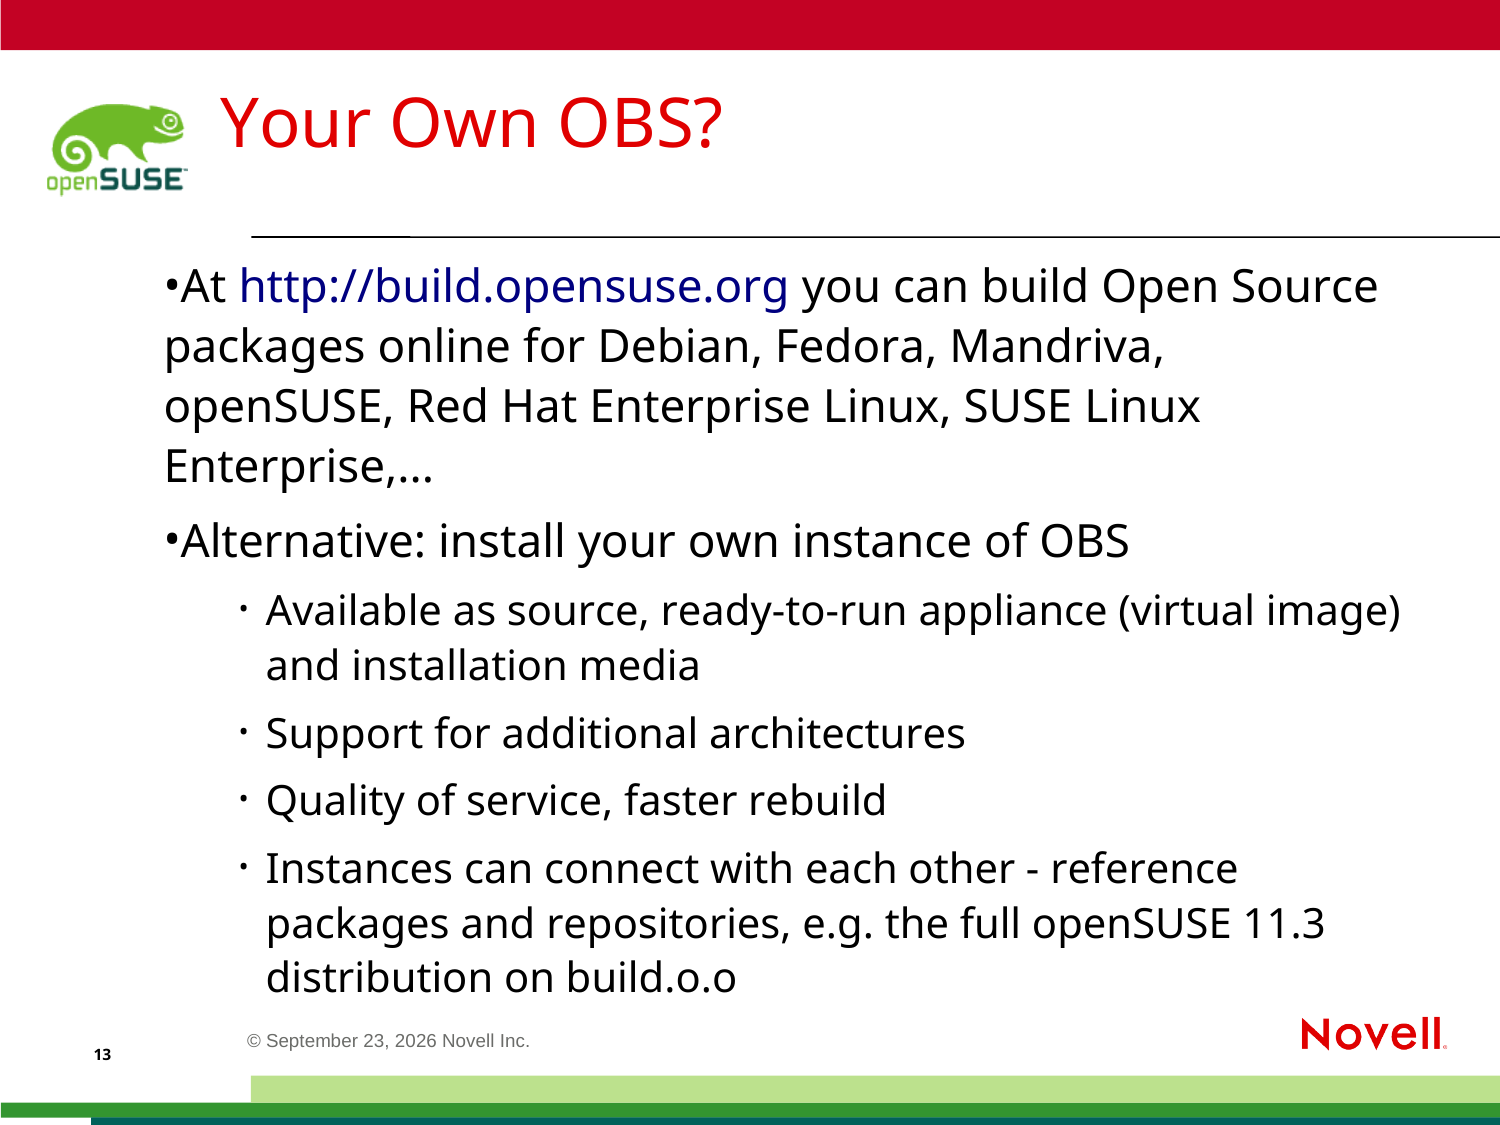

# Your Own OBS?
At http://build.opensuse.org you can build Open Source packages online for Debian, Fedora, Mandriva, openSUSE, Red Hat Enterprise Linux, SUSE Linux Enterprise,...
Alternative: install your own instance of OBS
Available as source, ready-to-run appliance (virtual image) and installation media
Support for additional architectures
Quality of service, faster rebuild
Instances can connect with each other - reference packages and repositories, e.g. the full openSUSE 11.3 distribution on build.o.o